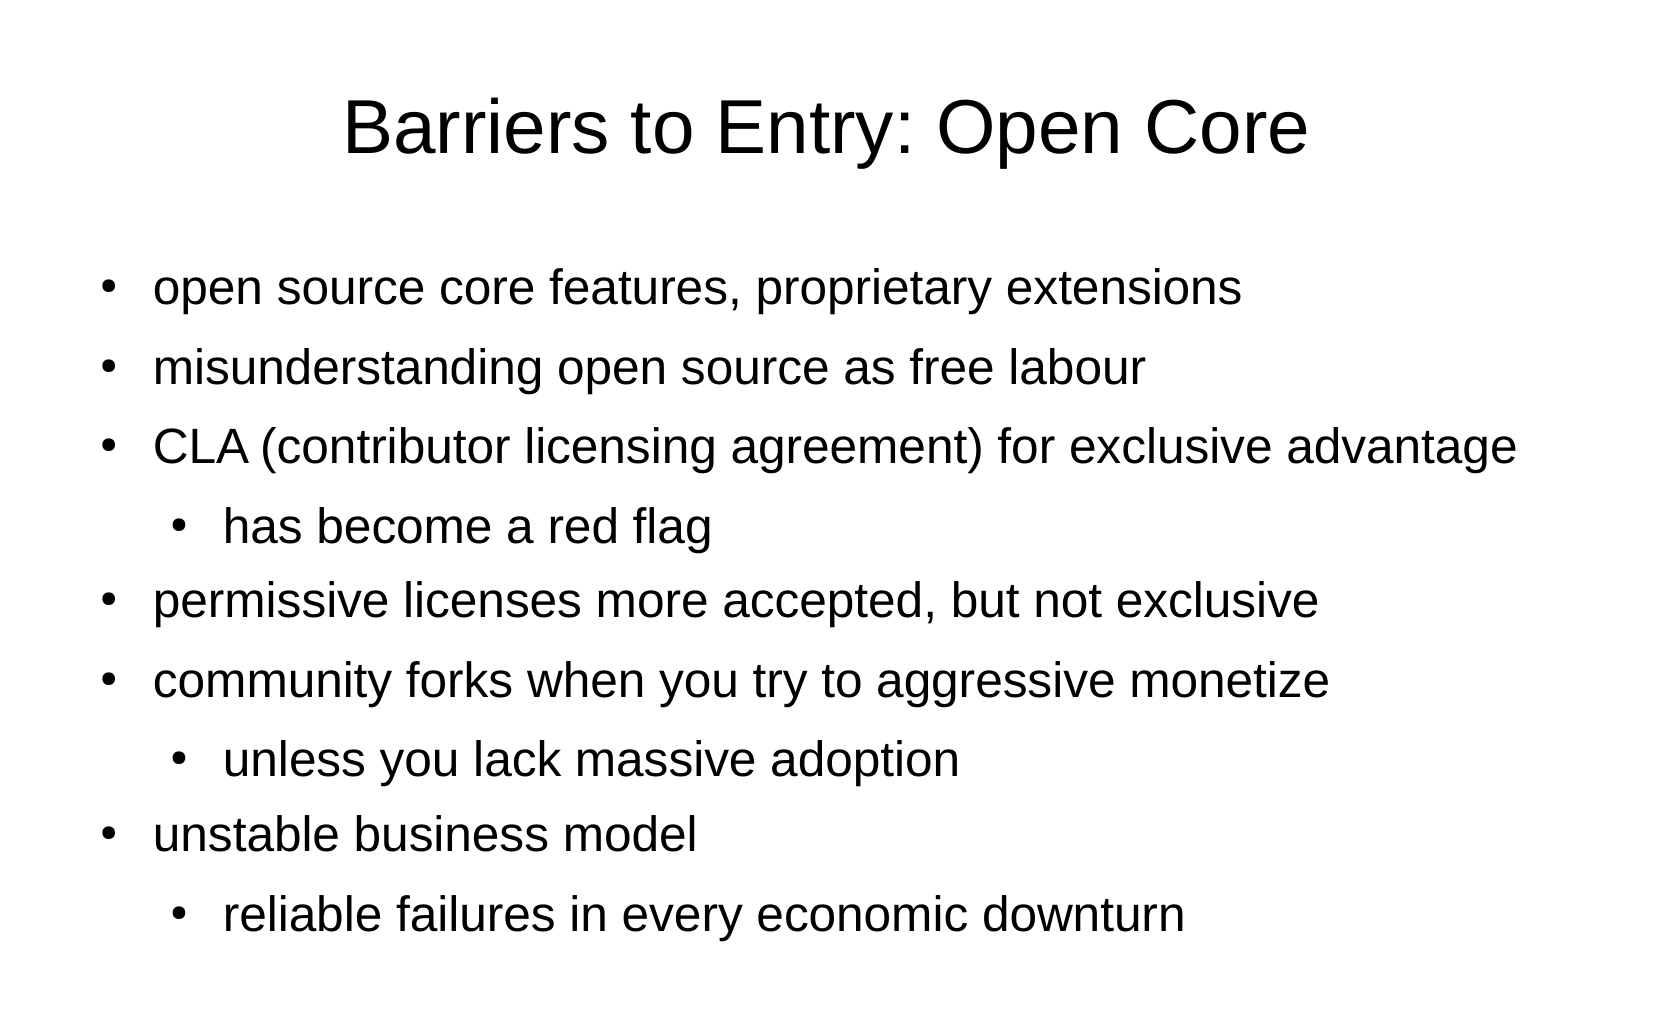

# Barriers to Entry: Open Core
open source core features, proprietary extensions
misunderstanding open source as free labour
CLA (contributor licensing agreement) for exclusive advantage
has become a red flag
permissive licenses more accepted, but not exclusive
community forks when you try to aggressive monetize
unless you lack massive adoption
unstable business model
reliable failures in every economic downturn